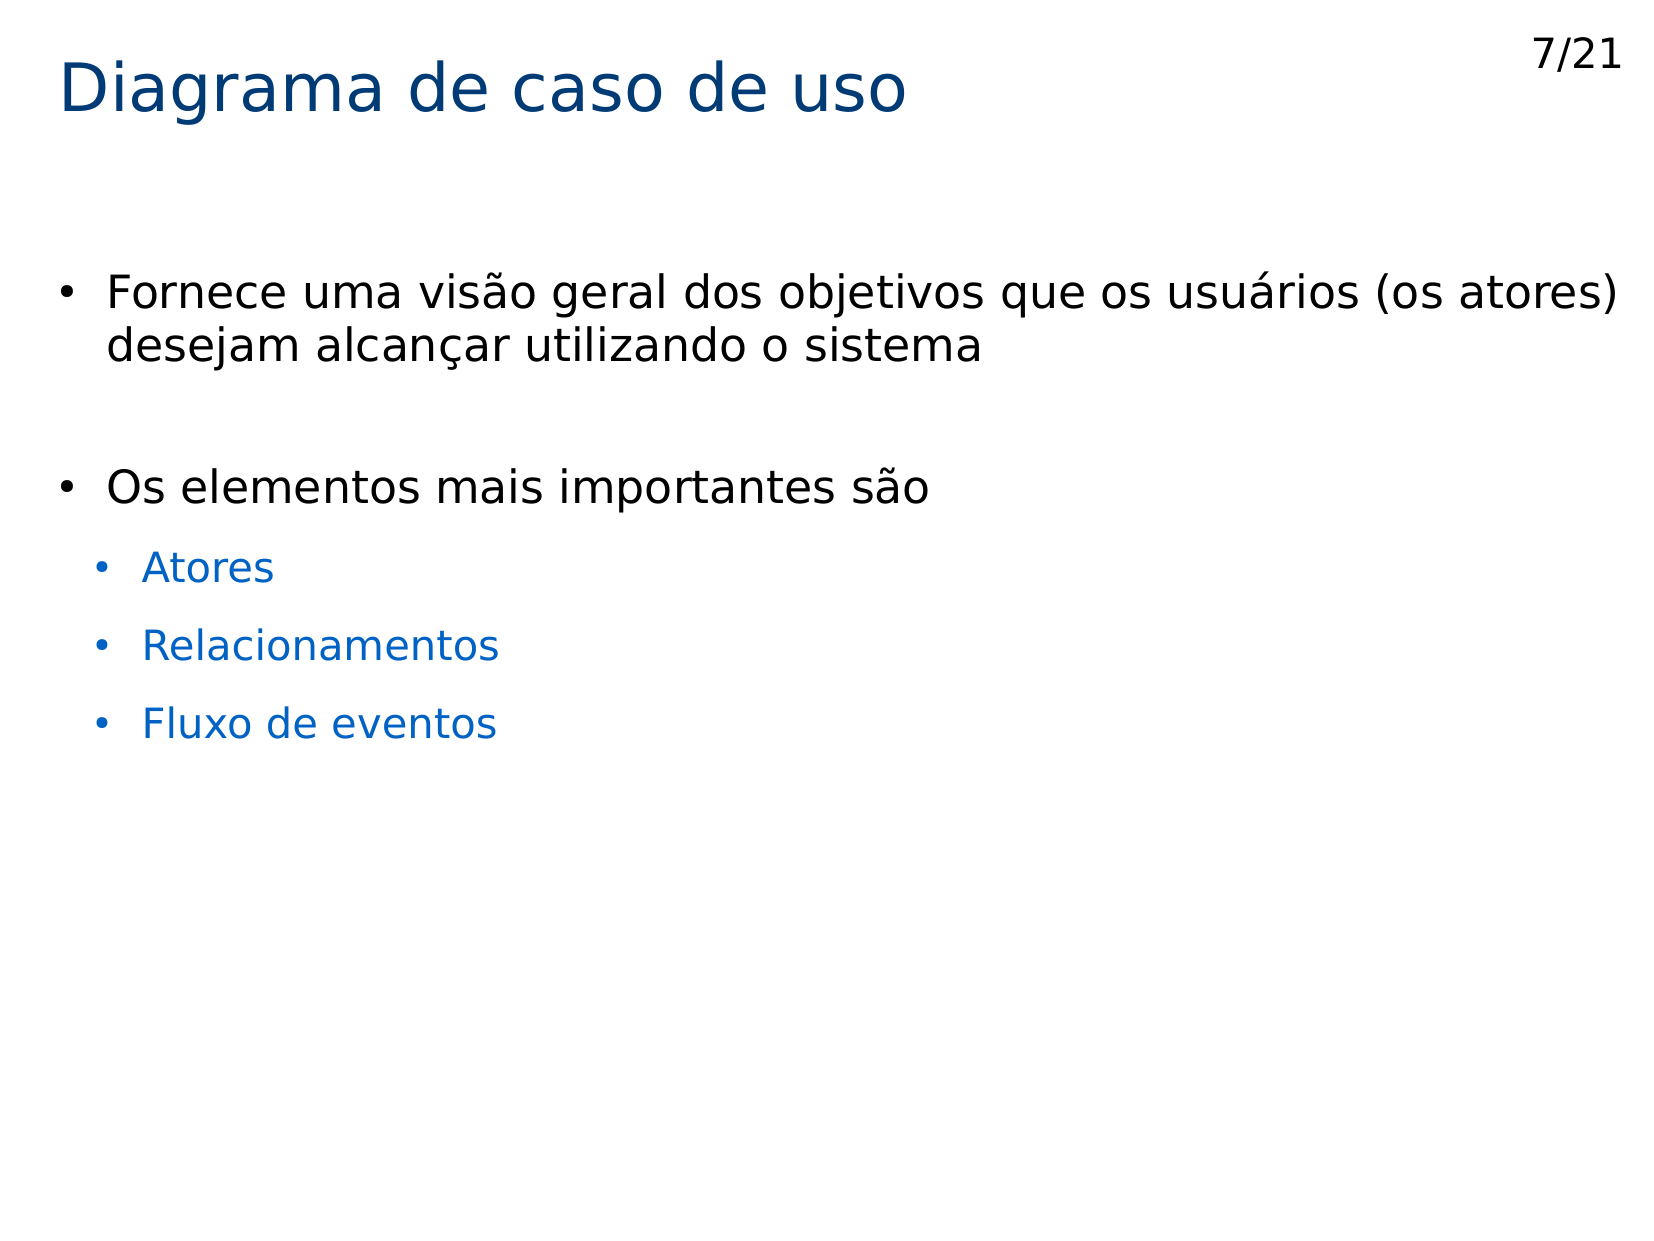

# Diagrama de caso de uso
7
Fornece uma visão geral dos objetivos que os usuários (os atores) desejam alcançar utilizando o sistema
Os elementos mais importantes são
Atores
Relacionamentos
Fluxo de eventos